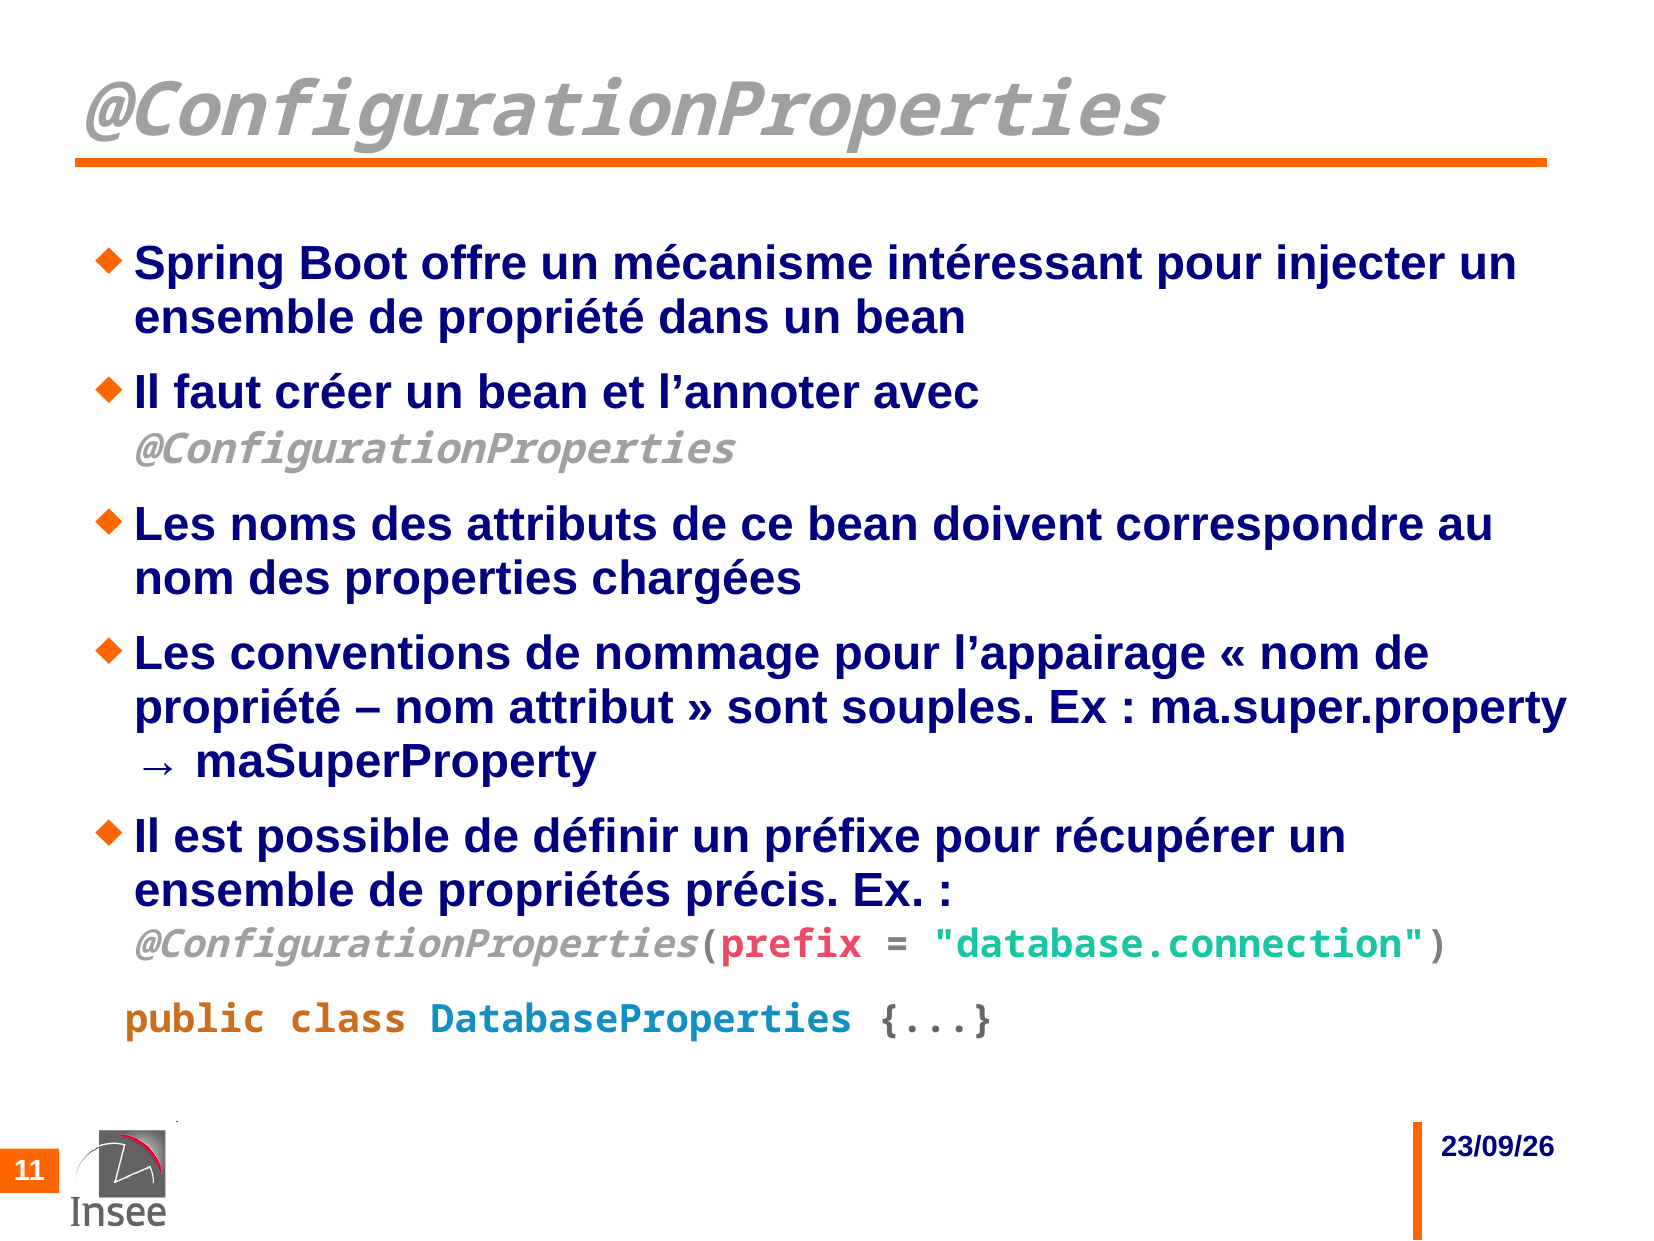

# @ConfigurationProperties
Spring Boot offre un mécanisme intéressant pour injecter un ensemble de propriété dans un bean
Il faut créer un bean et l’annoter avec @ConfigurationProperties
Les noms des attributs de ce bean doivent correspondre au nom des properties chargées
Les conventions de nommage pour l’appairage « nom de propriété – nom attribut » sont souples. Ex : ma.super.property → maSuperProperty
Il est possible de définir un préfixe pour récupérer un ensemble de propriétés précis. Ex. : @ConfigurationProperties(prefix = "database.connection")
public class DatabaseProperties {...}
11